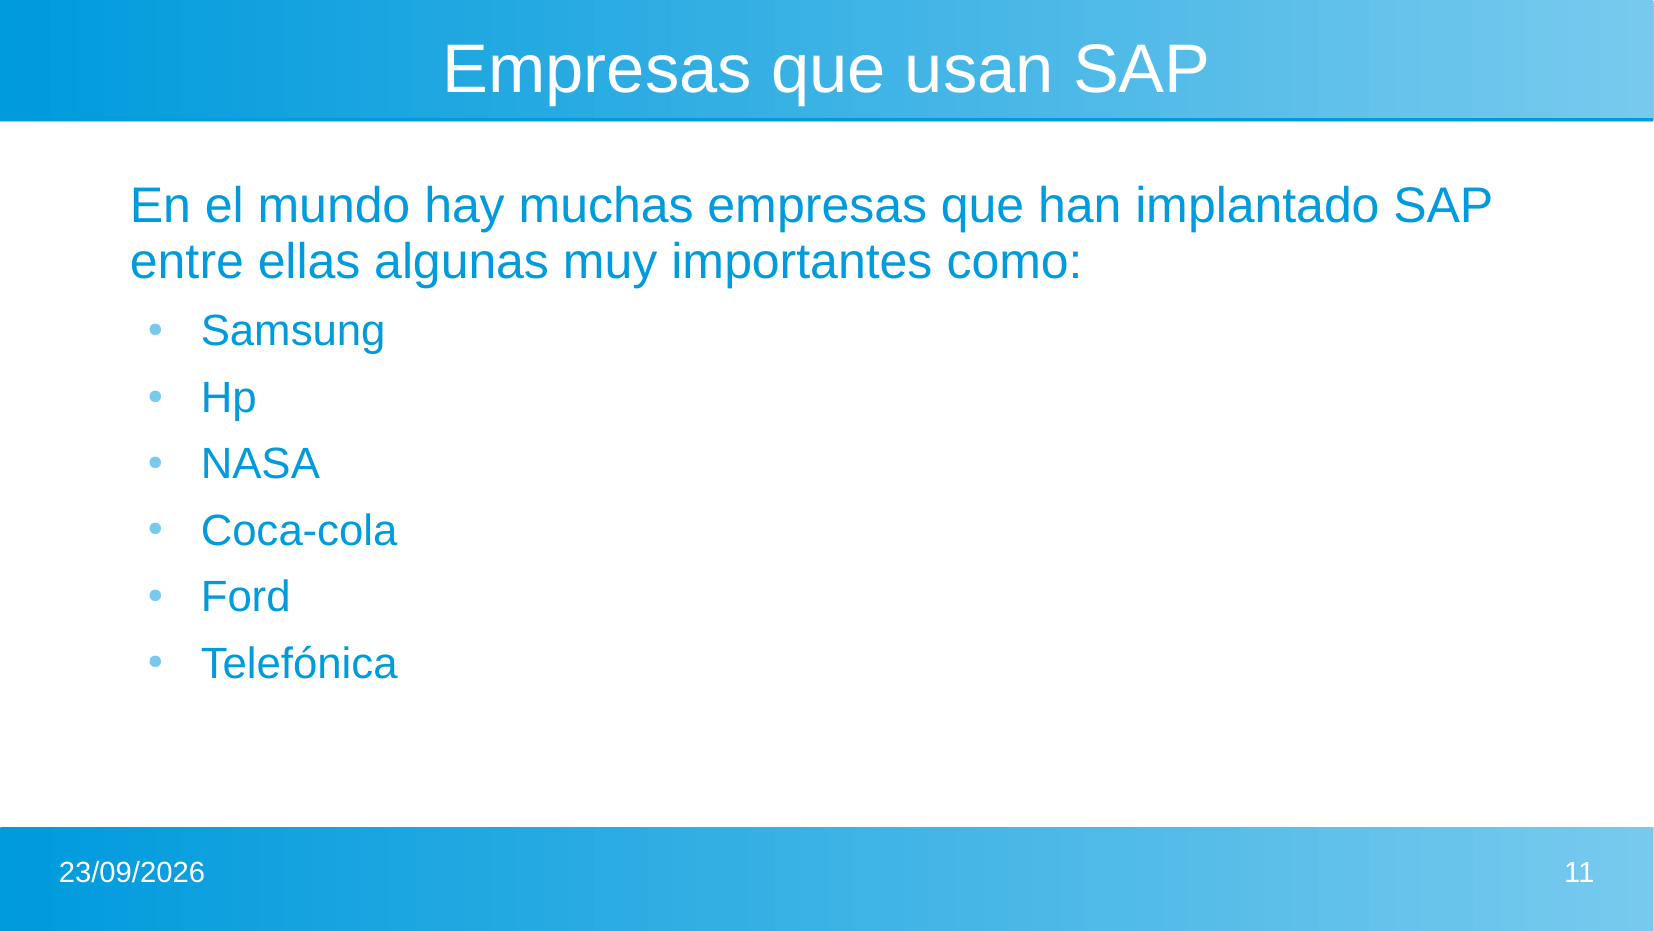

# Empresas que usan SAP
En el mundo hay muchas empresas que han implantado SAP entre ellas algunas muy importantes como:
Samsung
Hp
NASA
Coca-cola
Ford
Telefónica
11